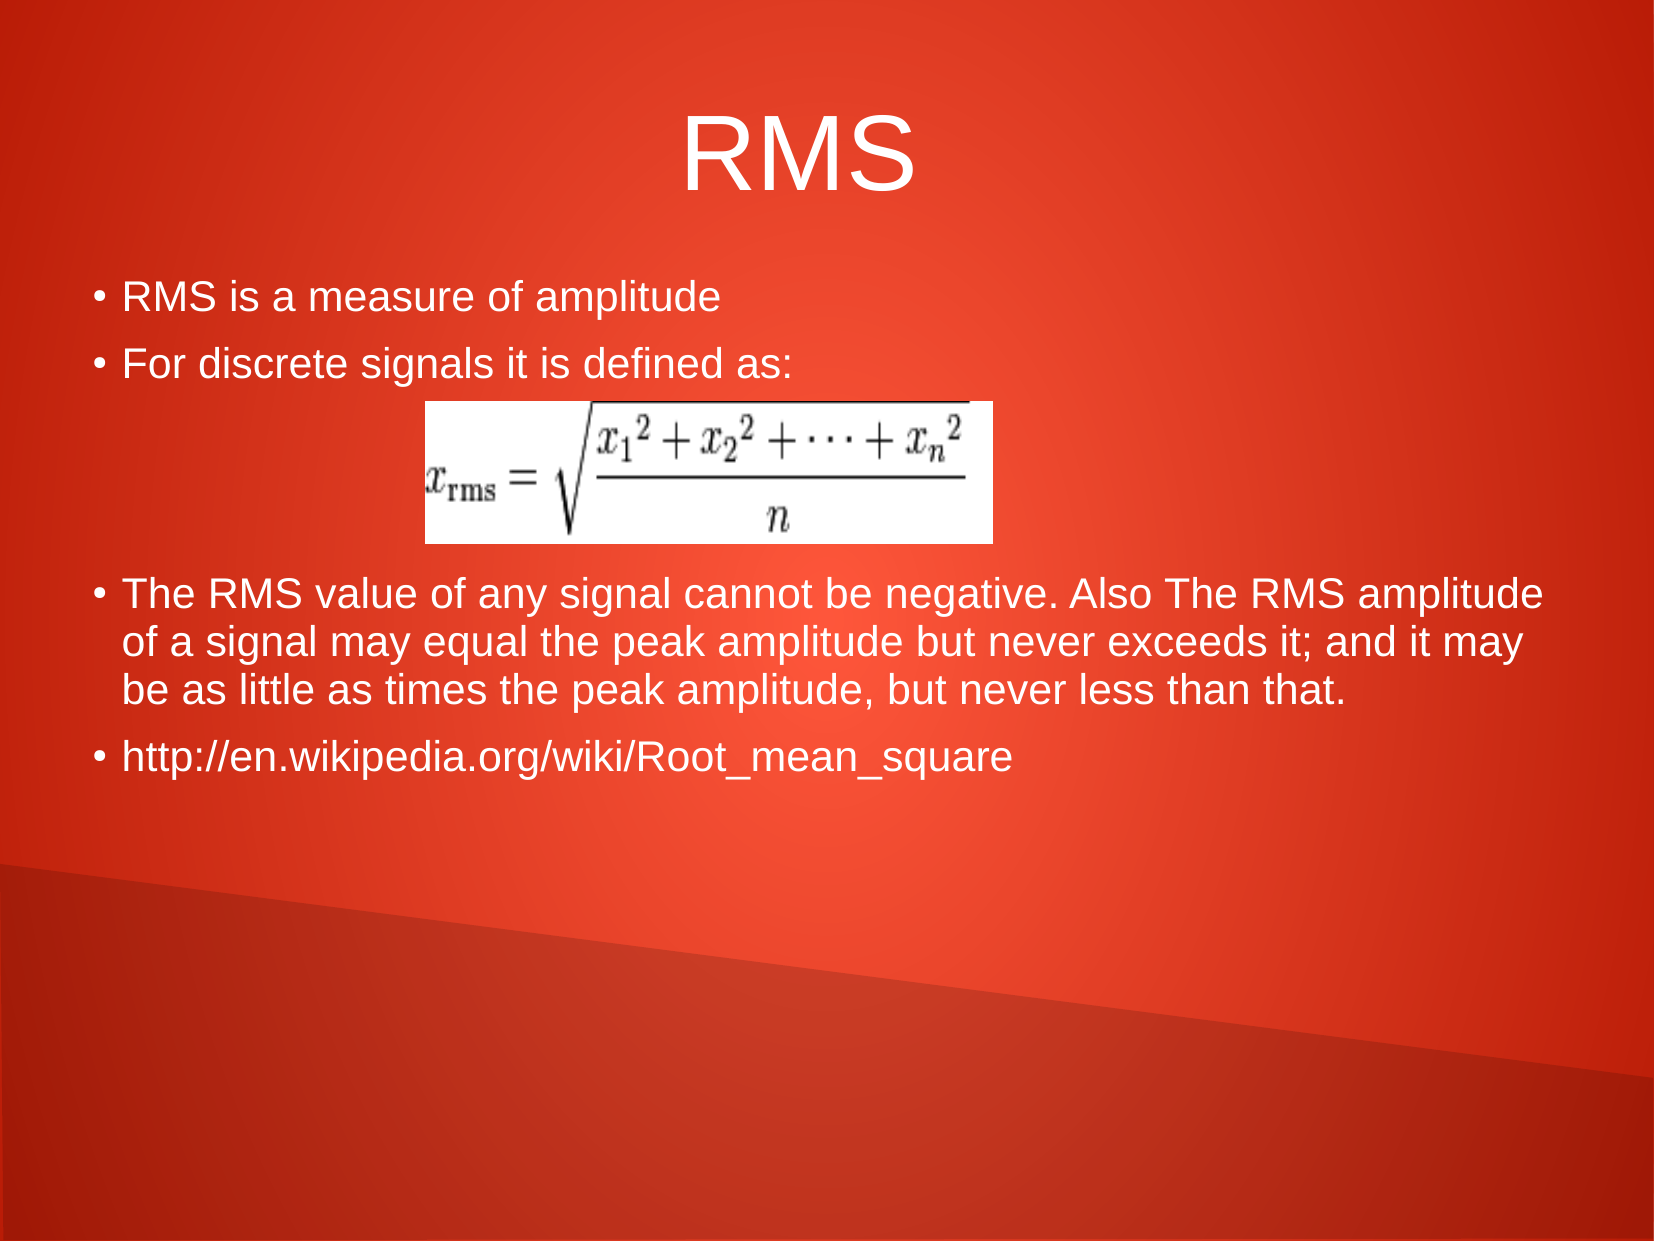

# RMS
RMS is a measure of amplitude
For discrete signals it is defined as:
The RMS value of any signal cannot be negative. Also The RMS amplitude of a signal may equal the peak amplitude but never exceeds it; and it may be as little as times the peak amplitude, but never less than that.
http://en.wikipedia.org/wiki/Root_mean_square